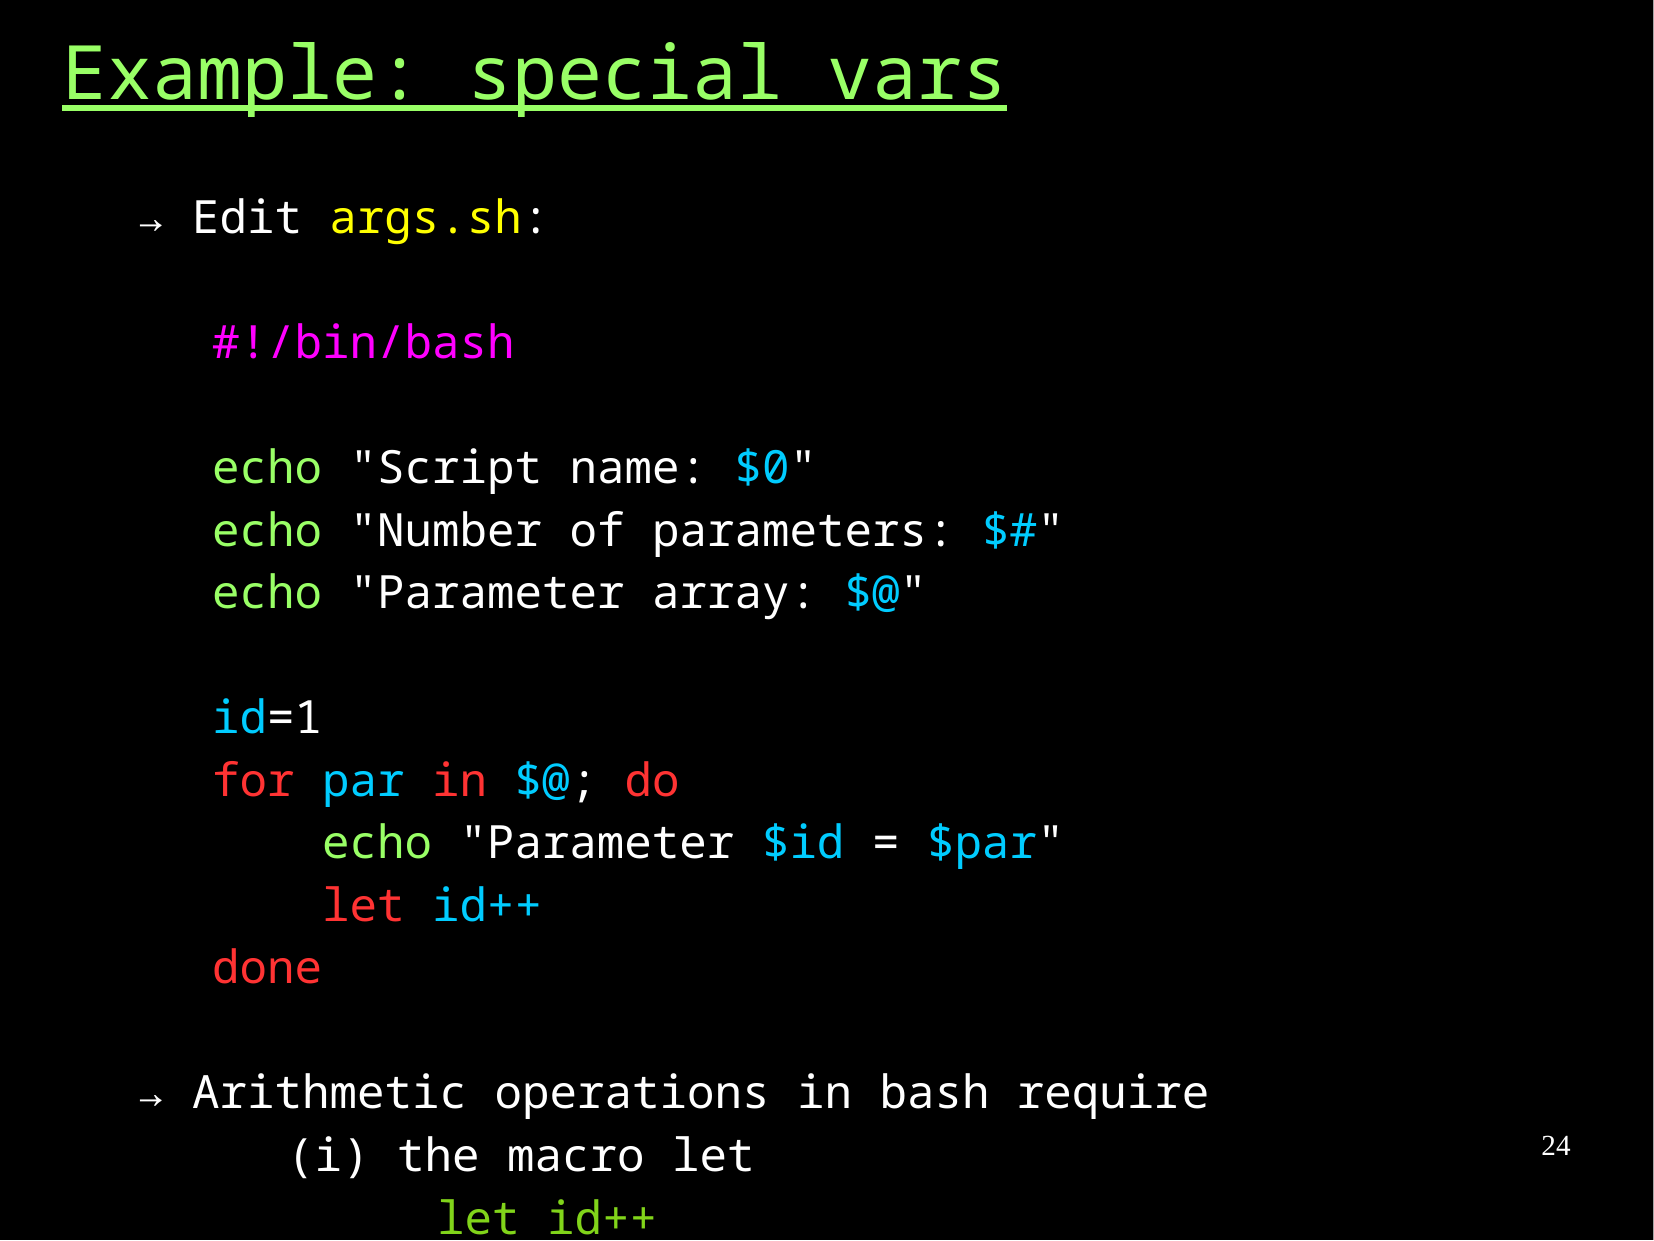

Example: special vars
	→ Edit args.sh:
		#!/bin/bash
		echo "Script name: $0"
		echo "Number of parameters: $#"
		echo "Parameter array: $@"
		id=1
		for par in $@; do
		 echo "Parameter $id = $par"
		 let id++
		done
	→ Arithmetic operations in bash require
			(i) the macro let
					let id++
					let id=id+1
			(ii) or the double parenthesis:
					(( id++ ))
					id=$((id+1))
					(( id=id+1 ))